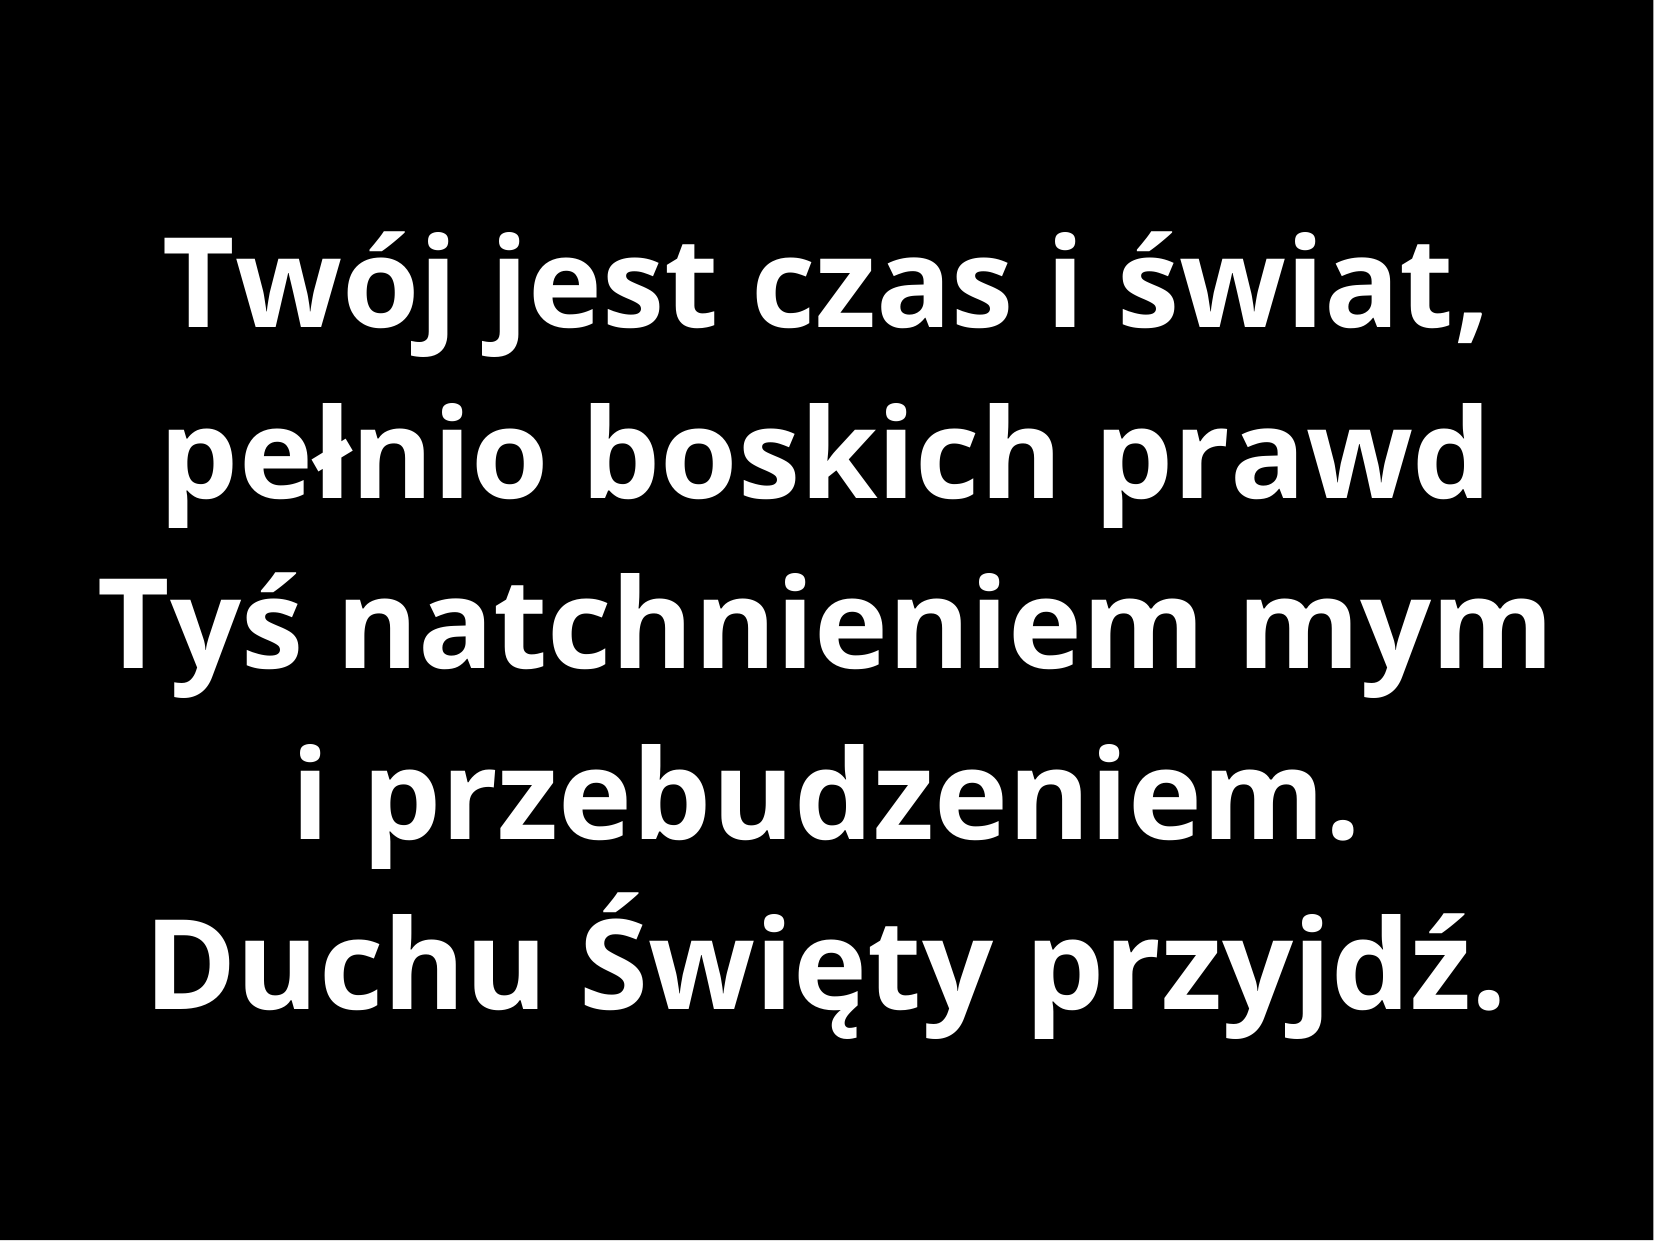

# Twój jest czas i świat, pełnio boskich prawd Tyś natchnieniem mym i przebudzeniem. Duchu Święty przyjdź.